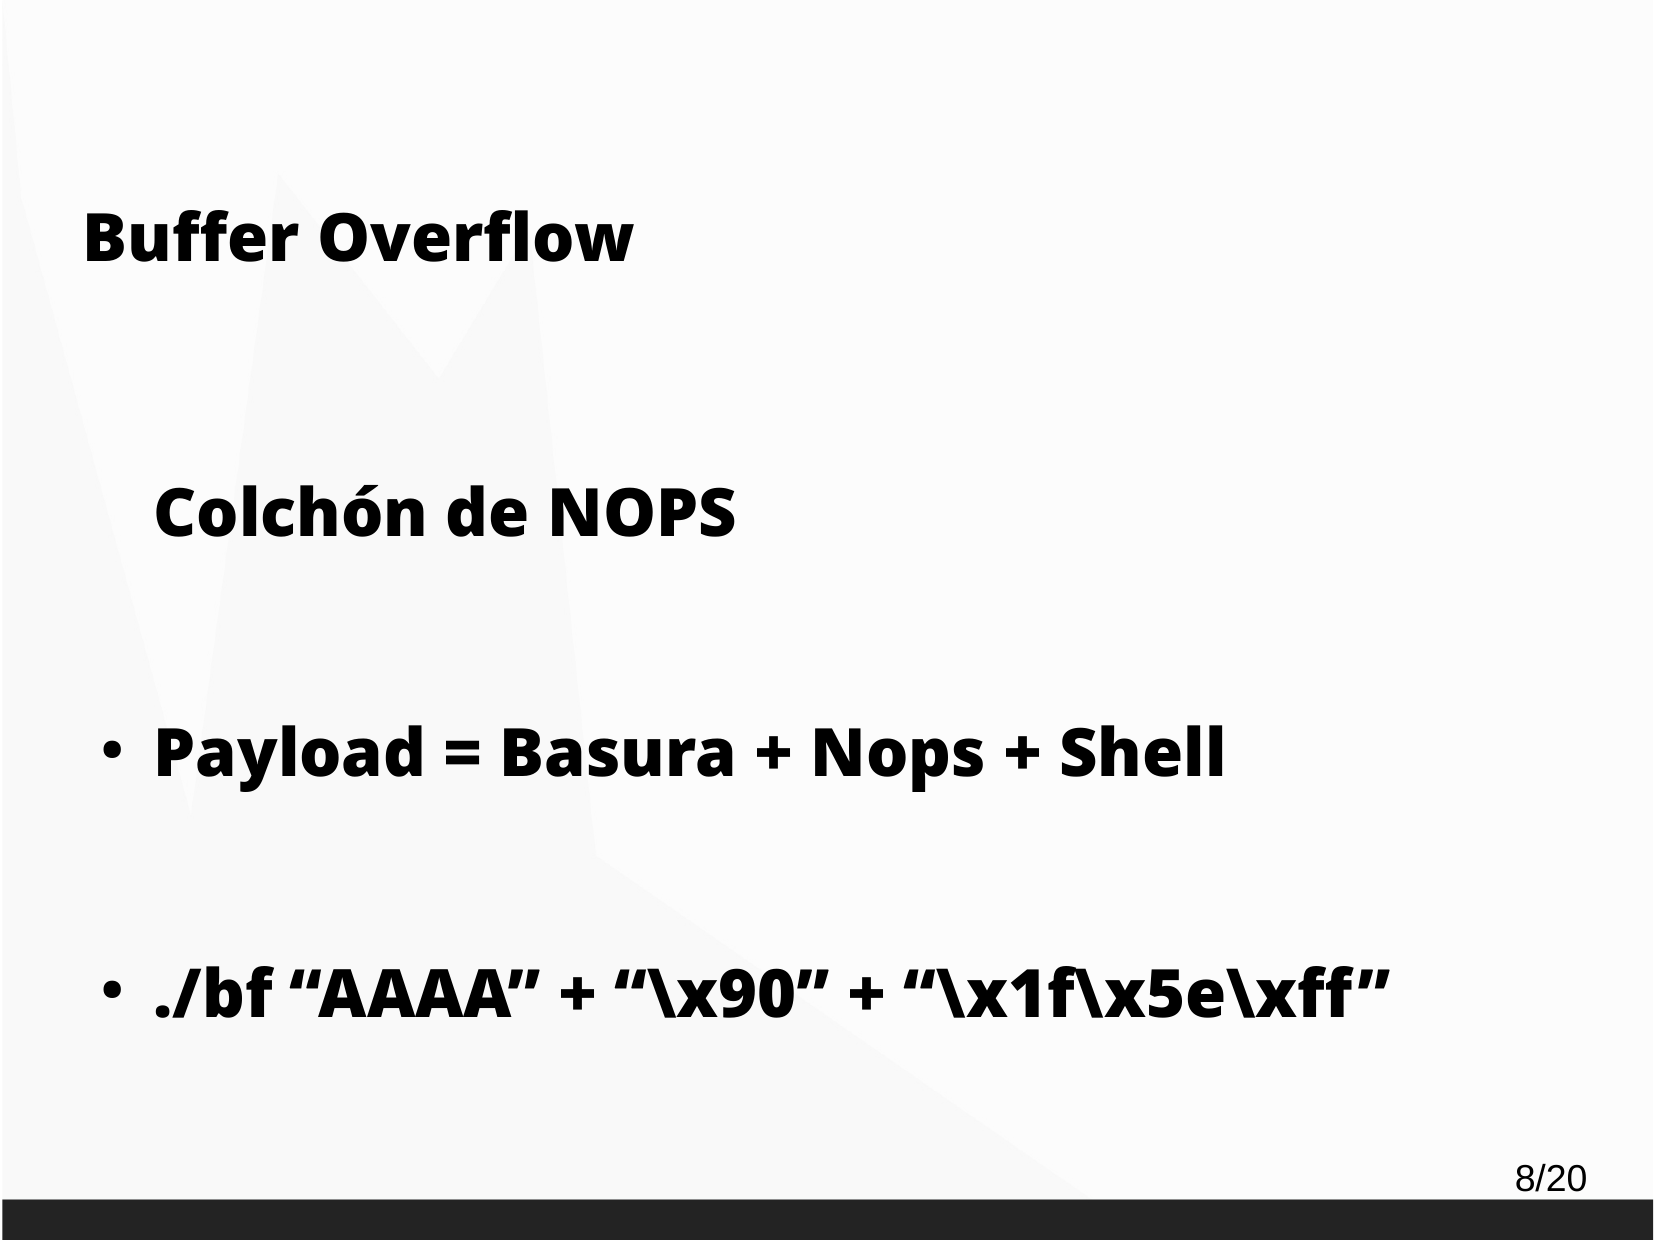

# Buffer Overflow
Colchón de NOPS
Payload = Basura + Nops + Shell
./bf “AAAA” + “\x90” + “\x1f\x5e\xff”
8/20